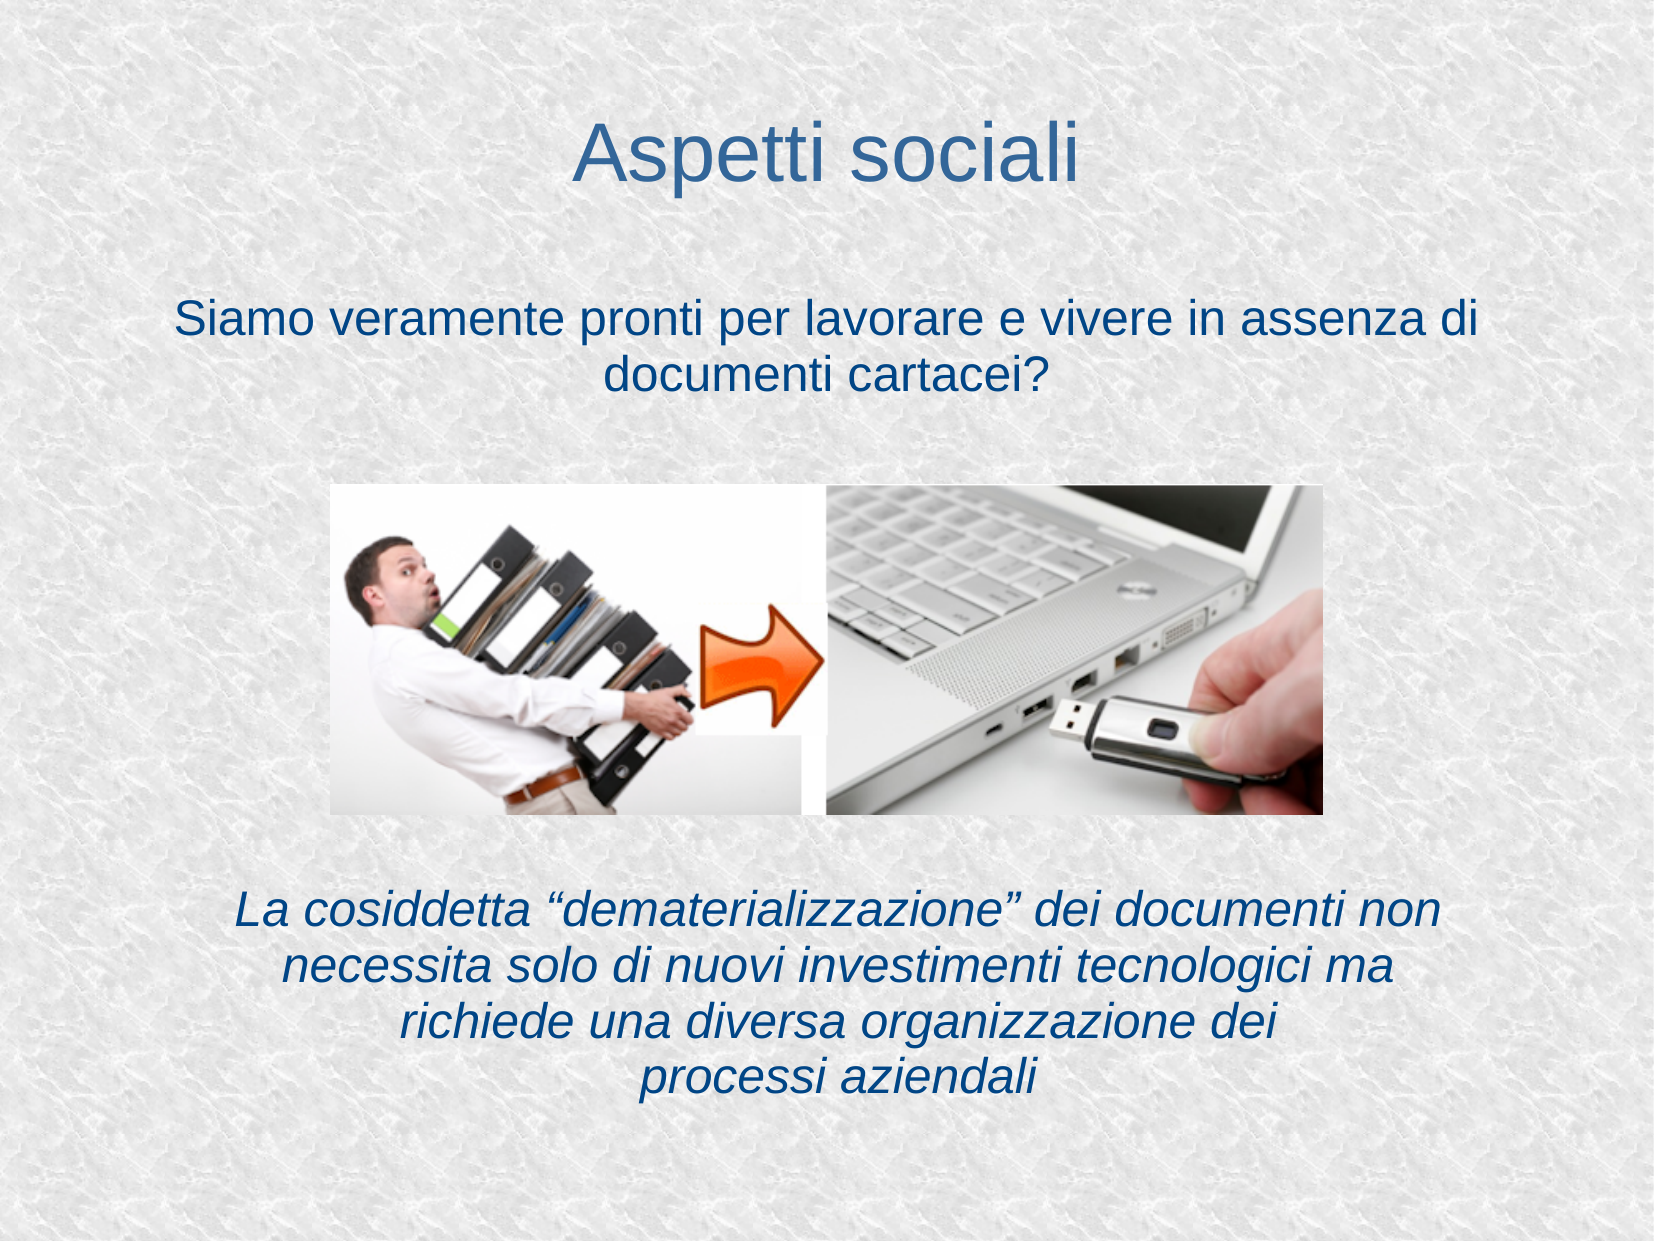

# Aspetti sociali
Siamo veramente pronti per lavorare e vivere in assenza di documenti cartacei?
La cosiddetta “dematerializzazione” dei documenti non necessita solo di nuovi investimenti tecnologici ma richiede una diversa organizzazione dei
processi aziendali